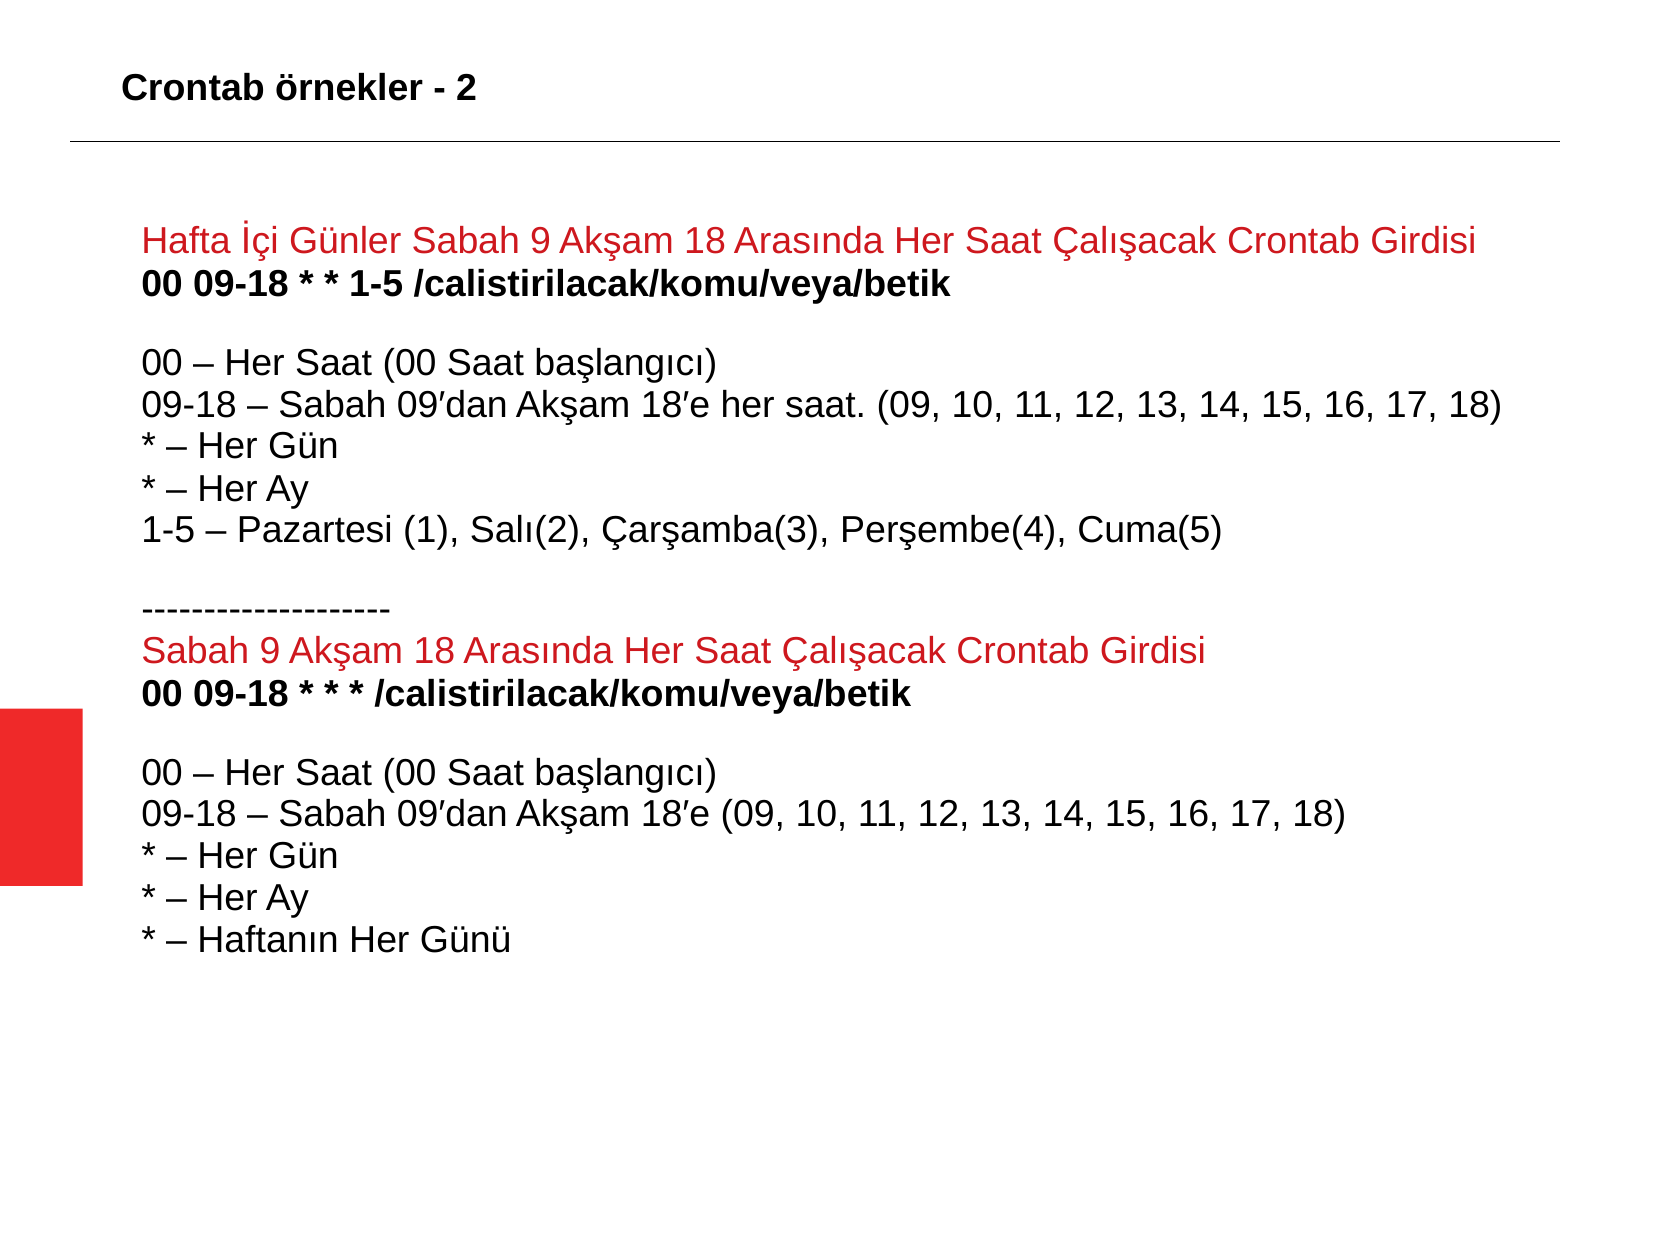

Crontab örnekler - 2
Hafta İçi Günler Sabah 9 Akşam 18 Arasında Her Saat Çalışacak Crontab Girdisi
00 09-18 * * 1-5 /calistirilacak/komu/veya/betik
00 – Her Saat (00 Saat başlangıcı)
09-18 – Sabah 09′dan Akşam 18′e her saat. (09, 10, 11, 12, 13, 14, 15, 16, 17, 18)
* – Her Gün
* – Her Ay
1-5 – Pazartesi (1), Salı(2), Çarşamba(3), Perşembe(4), Cuma(5)
--------------------
Sabah 9 Akşam 18 Arasında Her Saat Çalışacak Crontab Girdisi
00 09-18 * * * /calistirilacak/komu/veya/betik
00 – Her Saat (00 Saat başlangıcı)
09-18 – Sabah 09′dan Akşam 18′e (09, 10, 11, 12, 13, 14, 15, 16, 17, 18)
* – Her Gün
* – Her Ay
* – Haftanın Her Günü